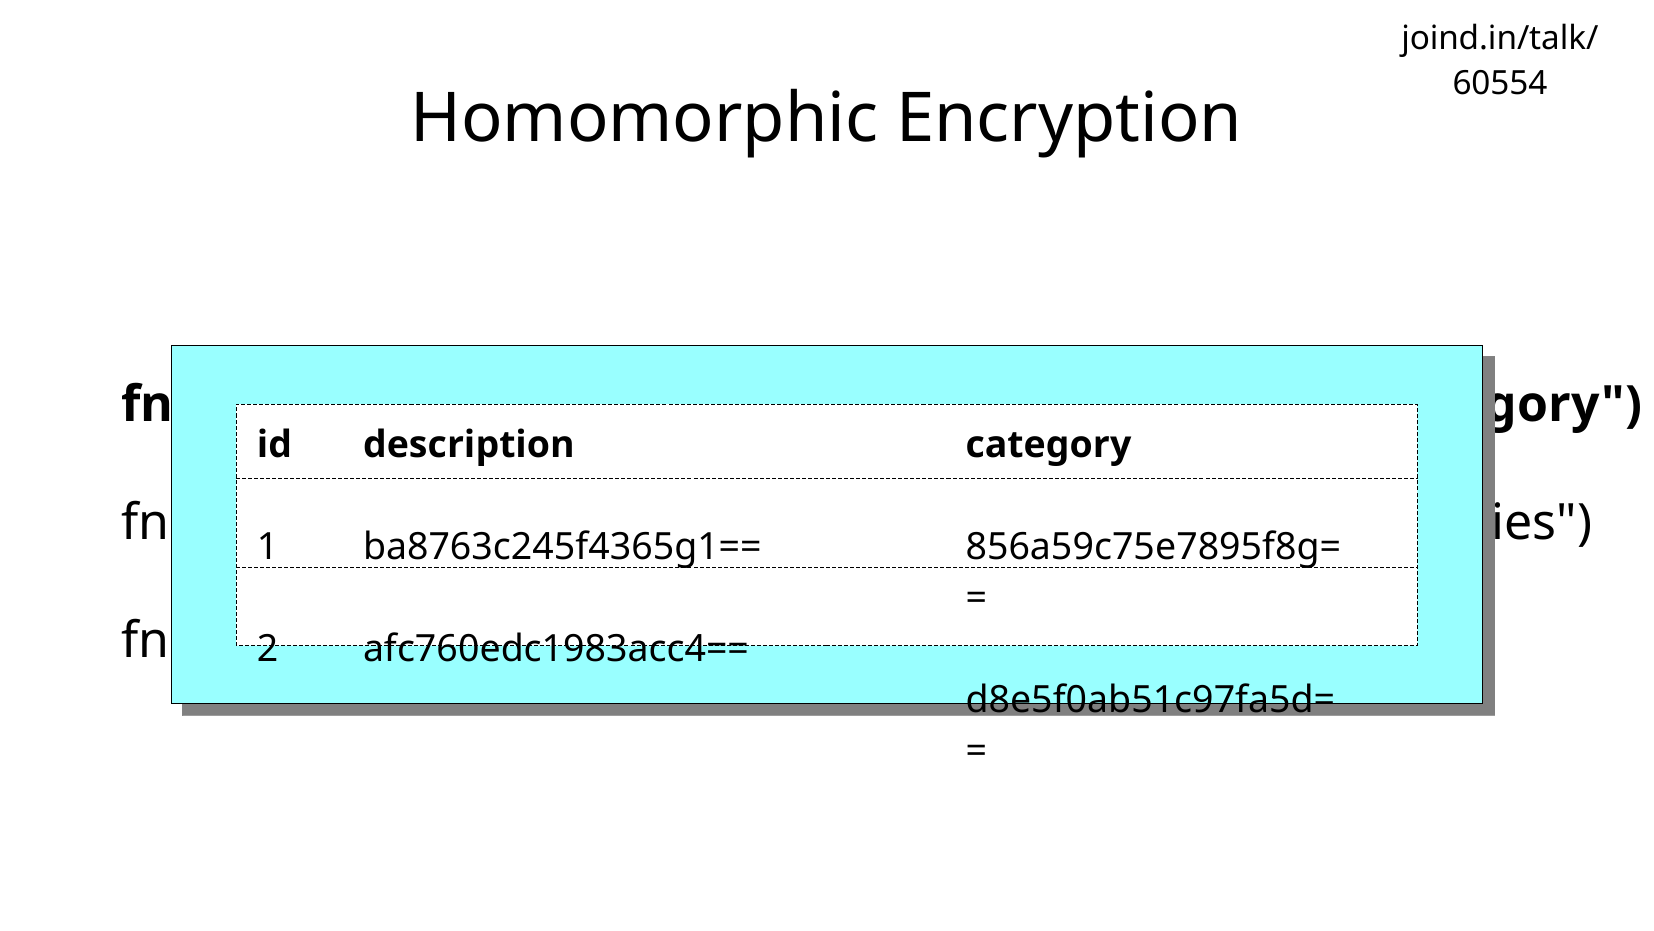

# Homomorphic Encryption
id
1
2
description
ba8763c245f4365g1==
afc760edc1983acc4==
category
856a59c75e7895f8g==
d8e5f0ab51c97fa5d==
fn(catFn, enc("Description"))
enc("Category")
fn(catFn, enc("Interac Purchase – ELECTRONICS")
enc("Hobbies")
fn(catFn, enc("Mortgage Payment"))
enc("Bills")